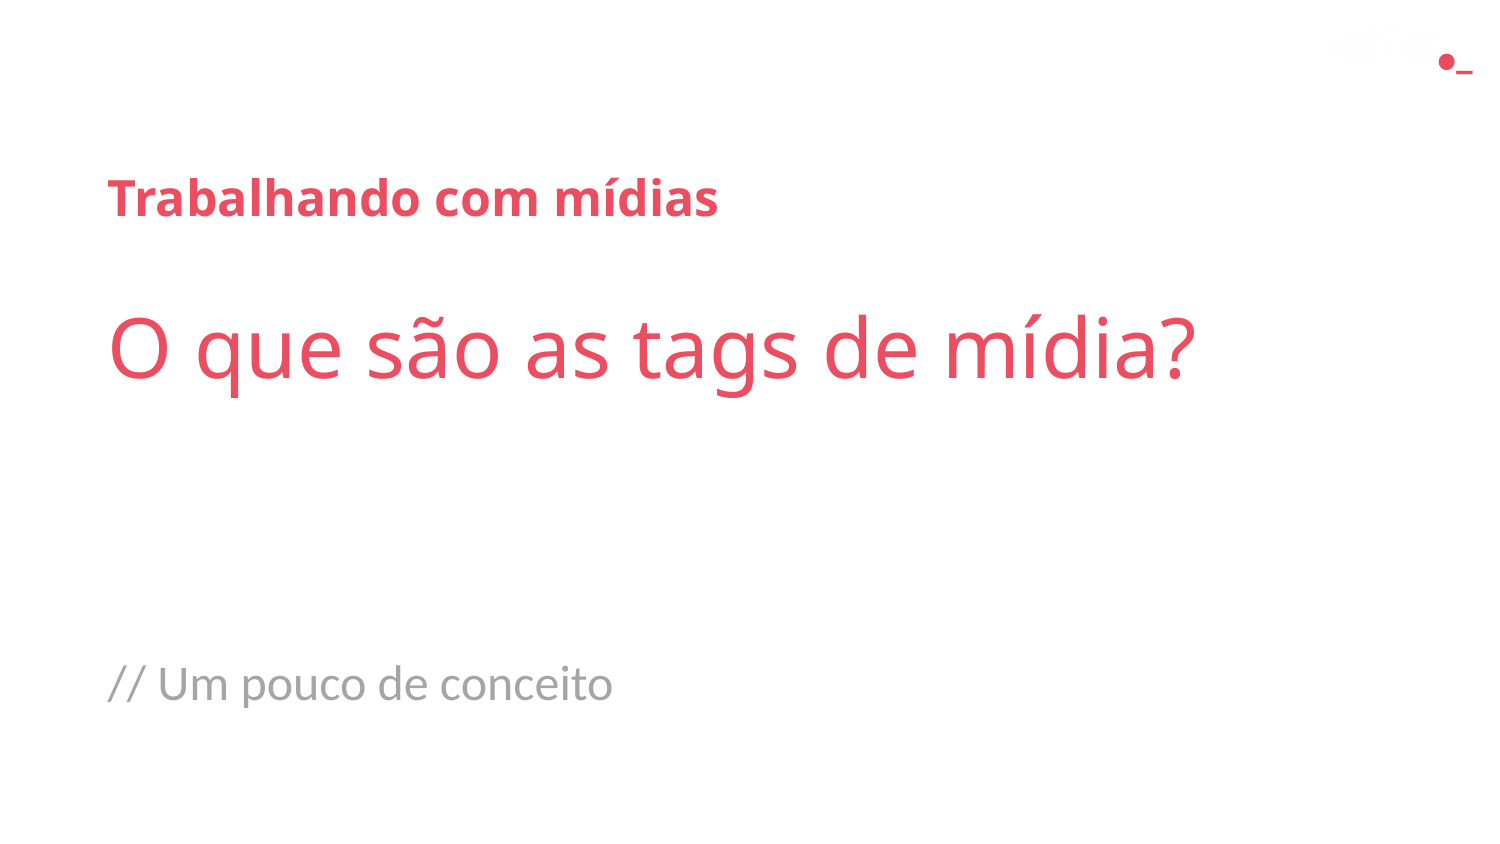

Trabalhando com mídias
O que são as tags de mídia?
// Um pouco de conceito